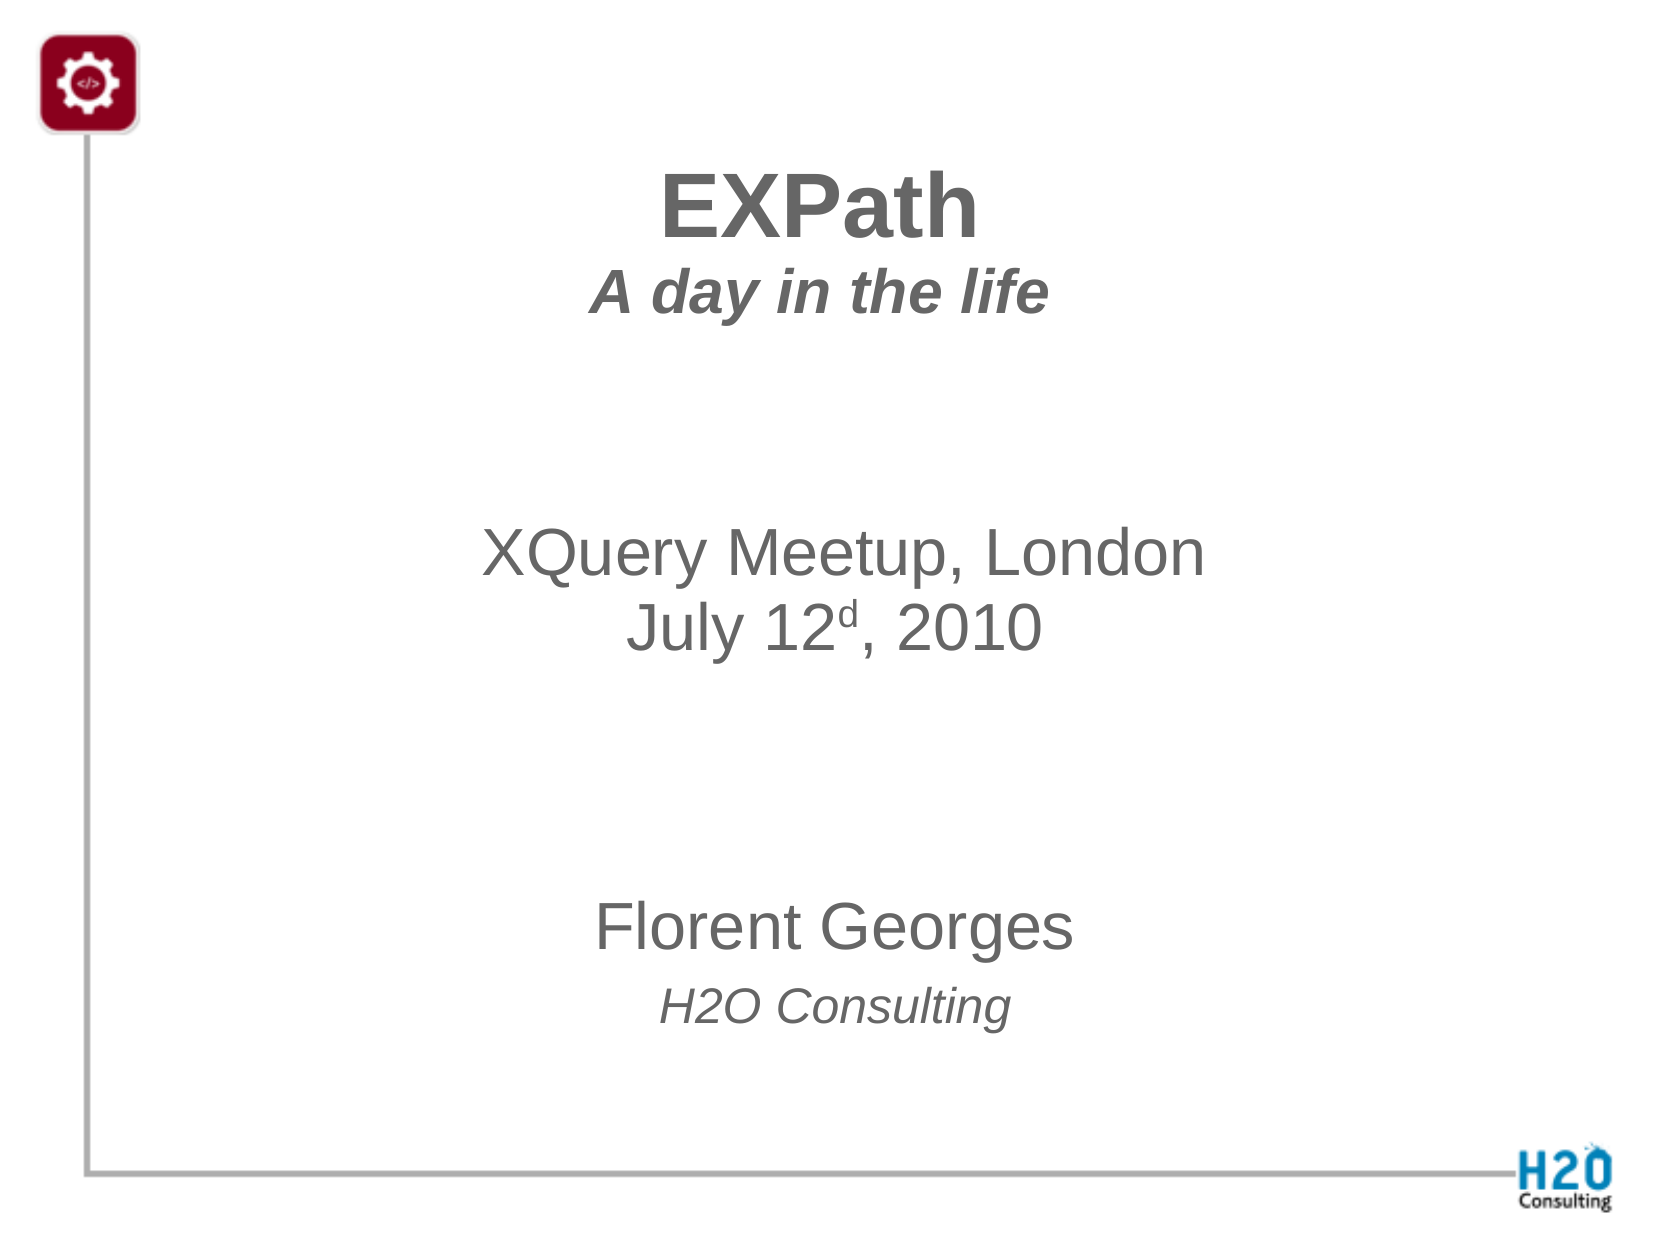

# EXPath A day in the life
XQuery Meetup, London
July 12d, 2010
Florent Georges
H2O Consulting